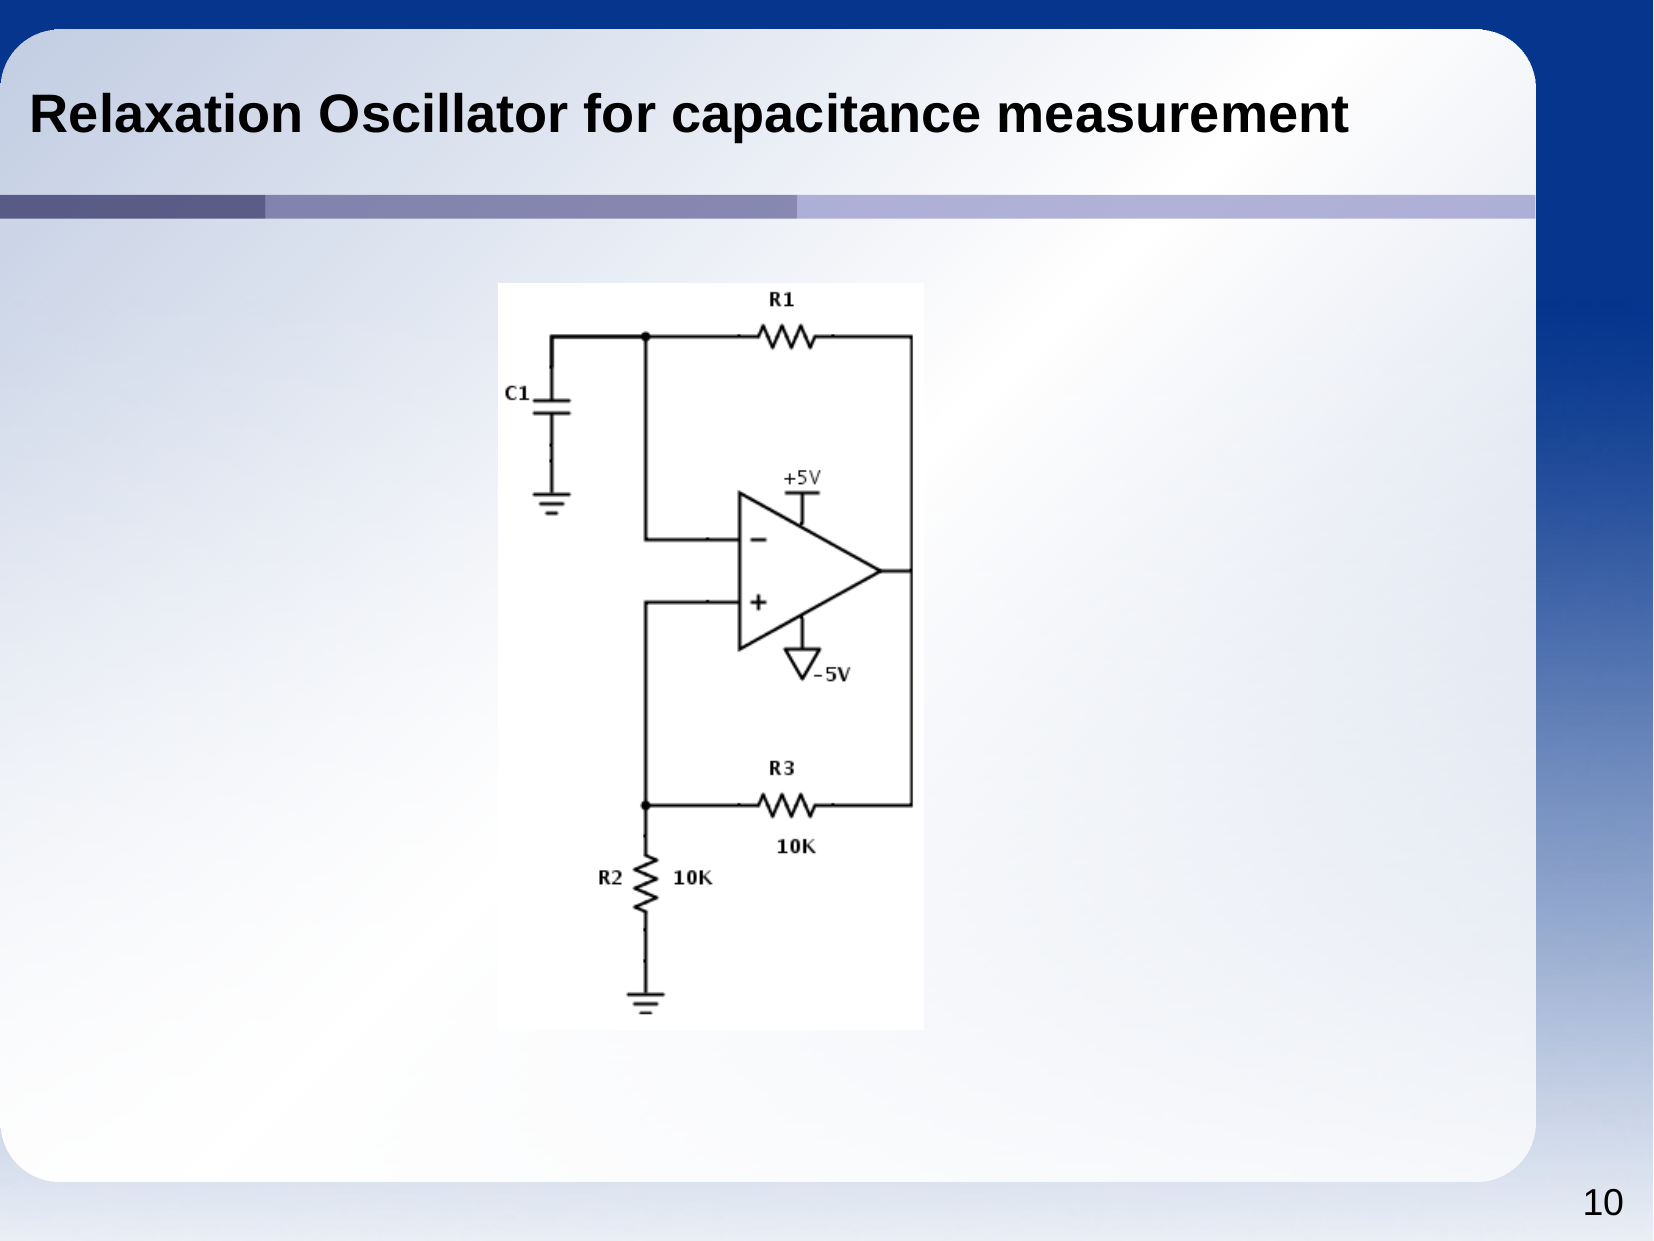

# Relaxation Oscillator for capacitance measurement
10